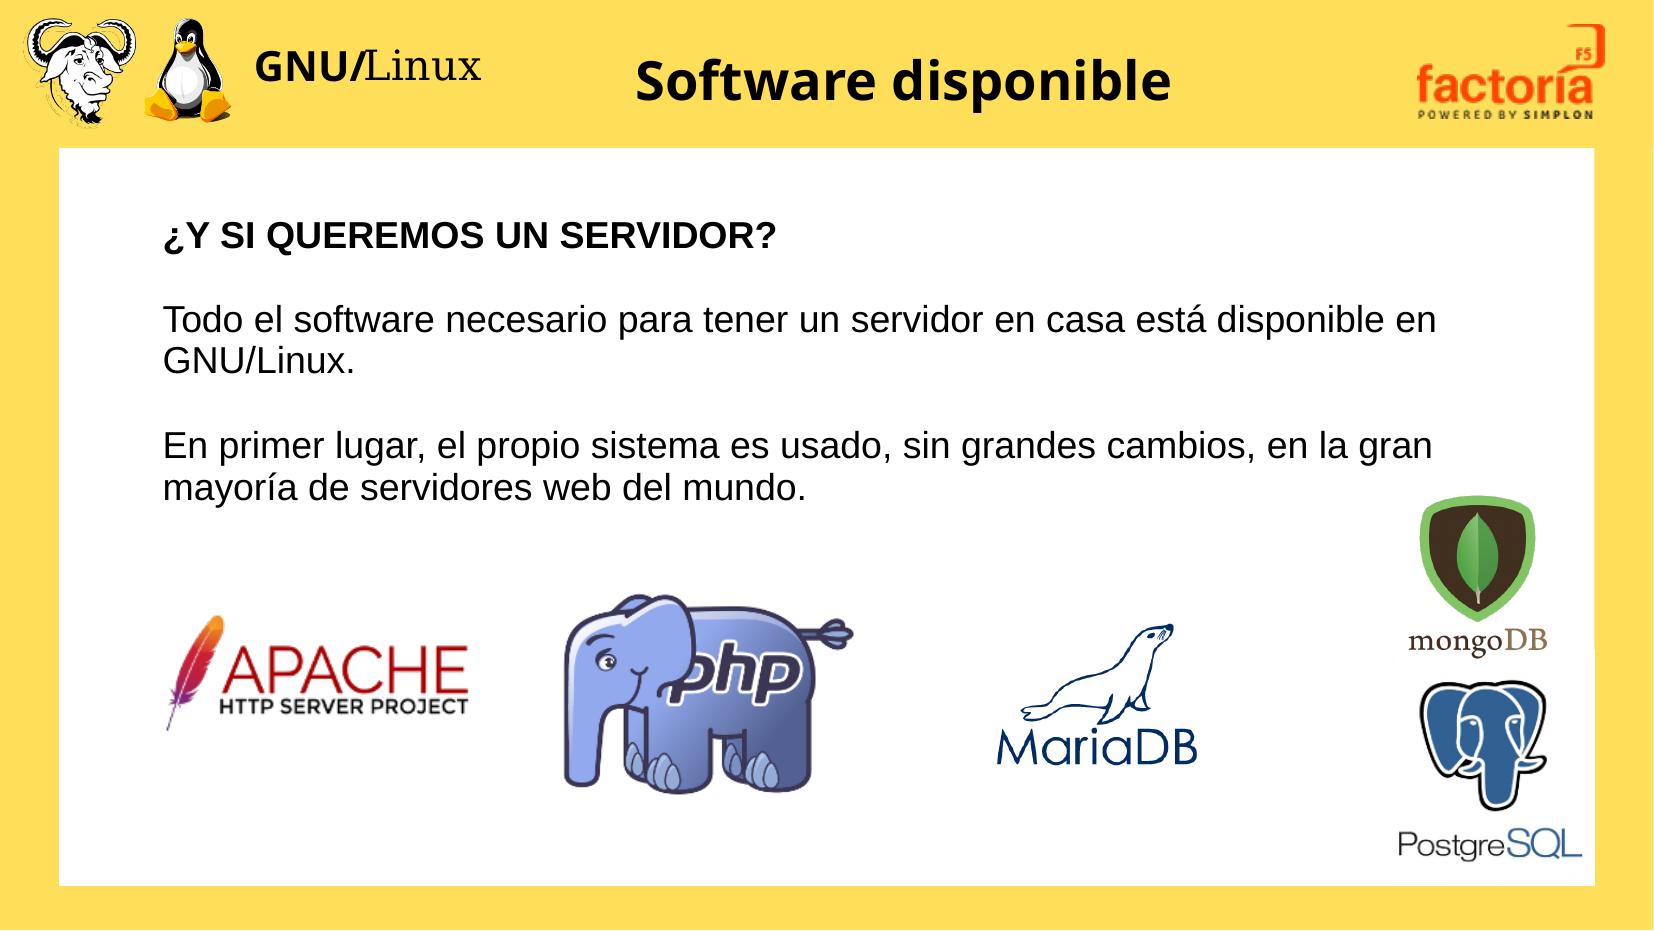

GNU/
Software disponible
# Linux
¿Y SI QUEREMOS UN SERVIDOR?
Todo el software necesario para tener un servidor en casa está disponible en GNU/Linux.
En primer lugar, el propio sistema es usado, sin grandes cambios, en la gran mayoría de servidores web del mundo.